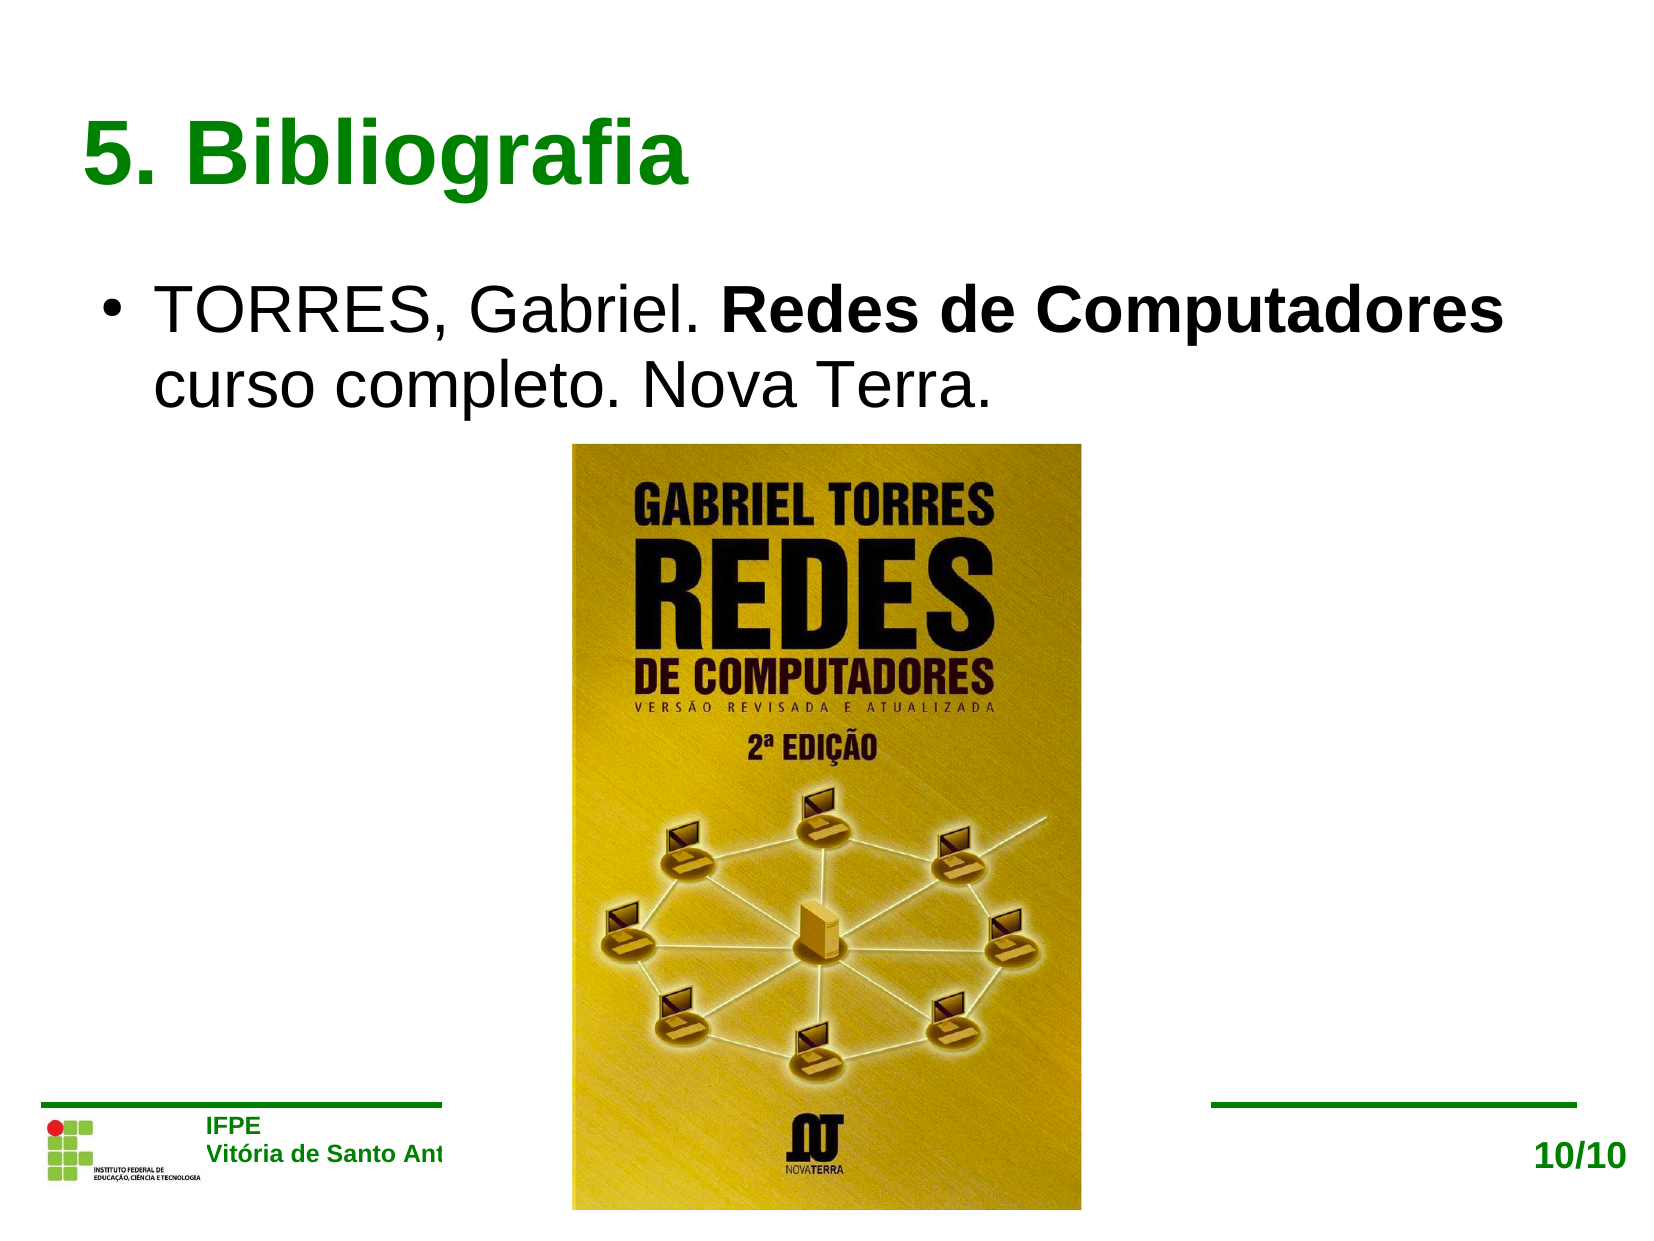

# 5. Bibliografia
TORRES, Gabriel. Redes de Computadores curso completo. Nova Terra.